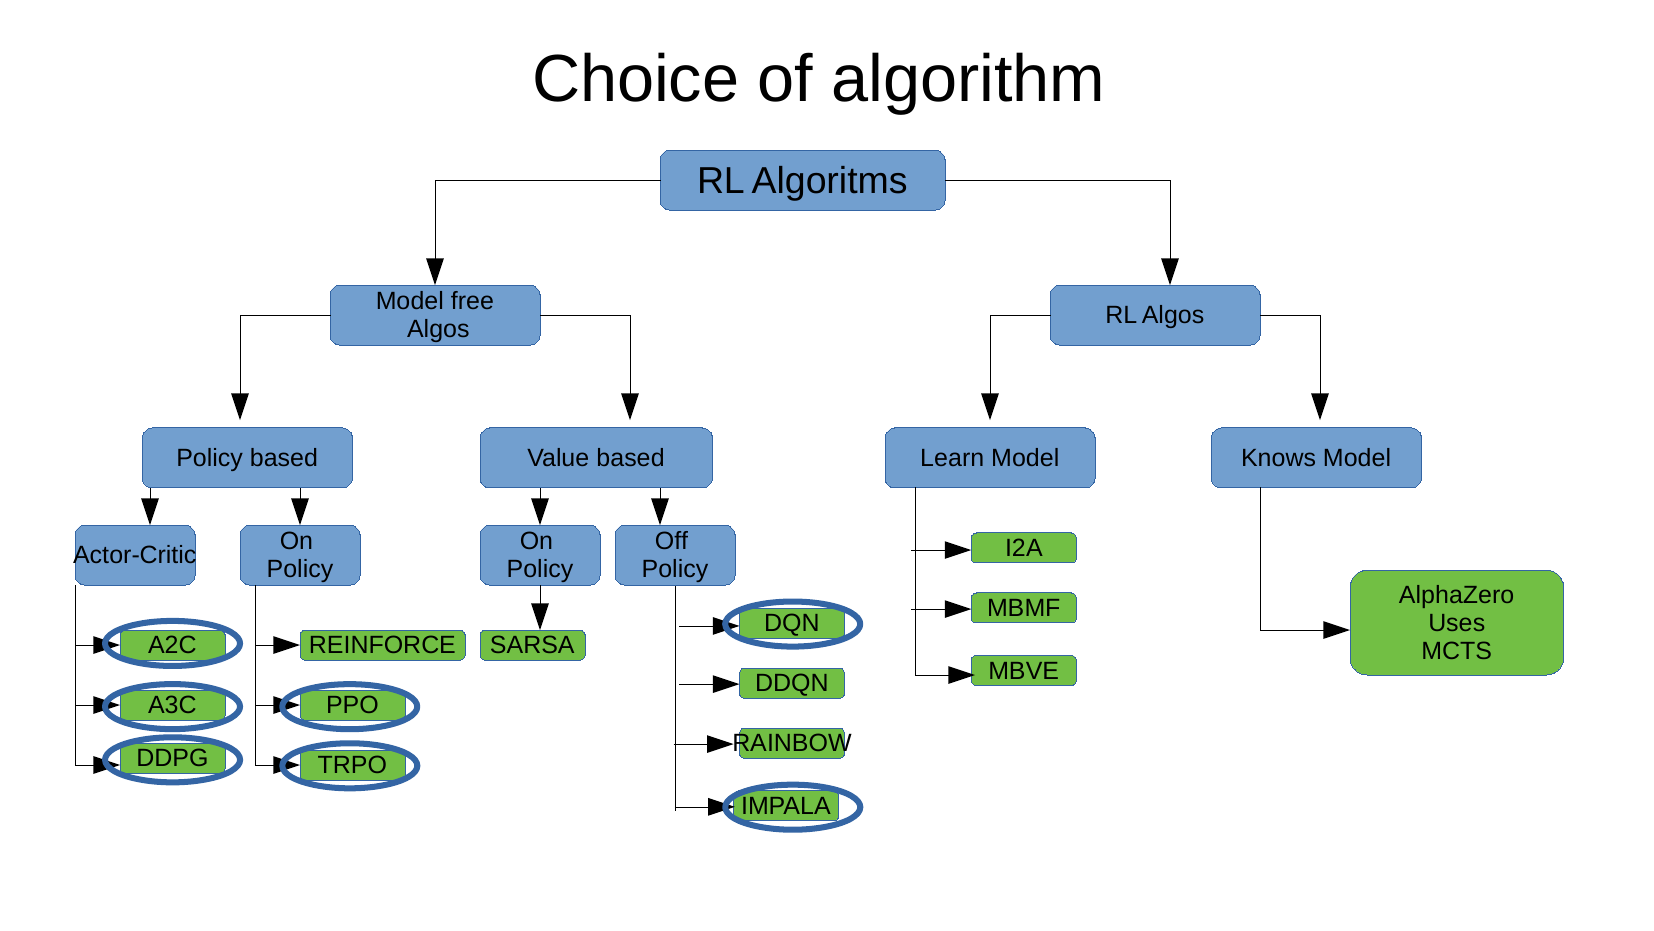

# Choice of algorithm
RL Algoritms
Model free
 Algos
RL Algos
Policy based
Value based
Learn Model
Knows Model
Actor-Critic
On
Policy
On
Policy
Off
Policy
I2A
AlphaZero
Uses
MCTS
MBMF
DQN
A2C
REINFORCE
SARSA
MBVE
DDQN
A3C
PPO
RAINBOW
DDPG
TRPO
IMPALA